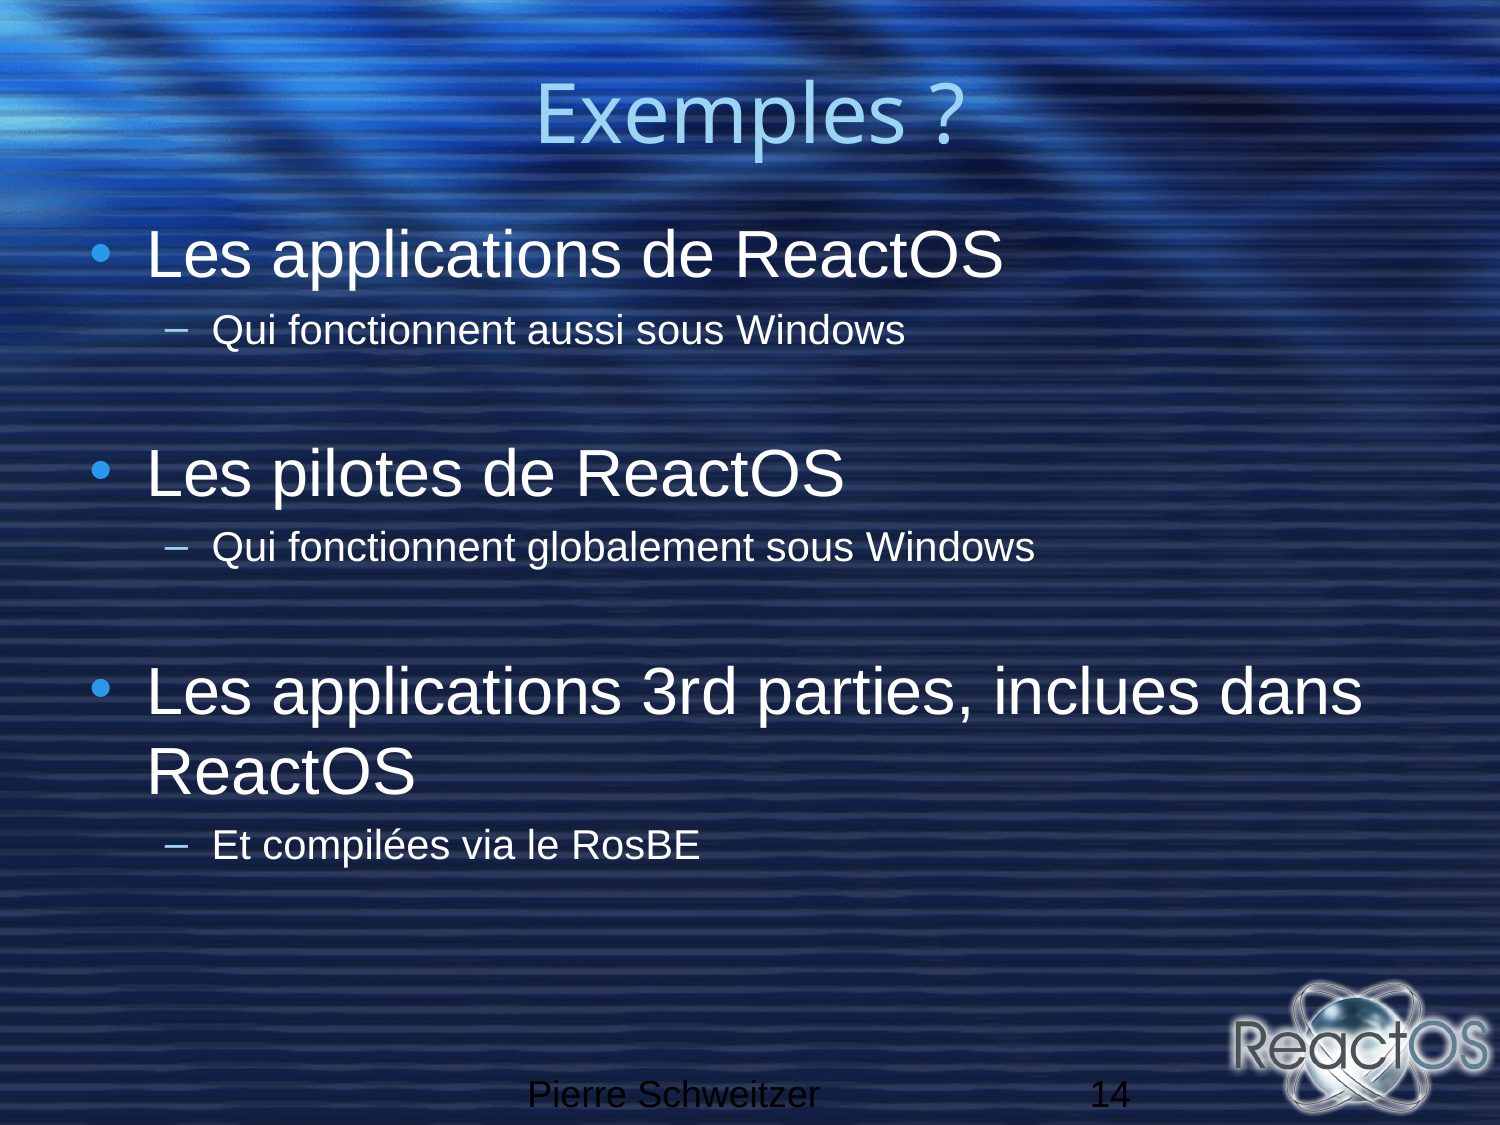

# Exemples ?
Les applications de ReactOS
Qui fonctionnent aussi sous Windows
Les pilotes de ReactOS
Qui fonctionnent globalement sous Windows
Les applications 3rd parties, inclues dans ReactOS
Et compilées via le RosBE
Pierre Schweitzer
14